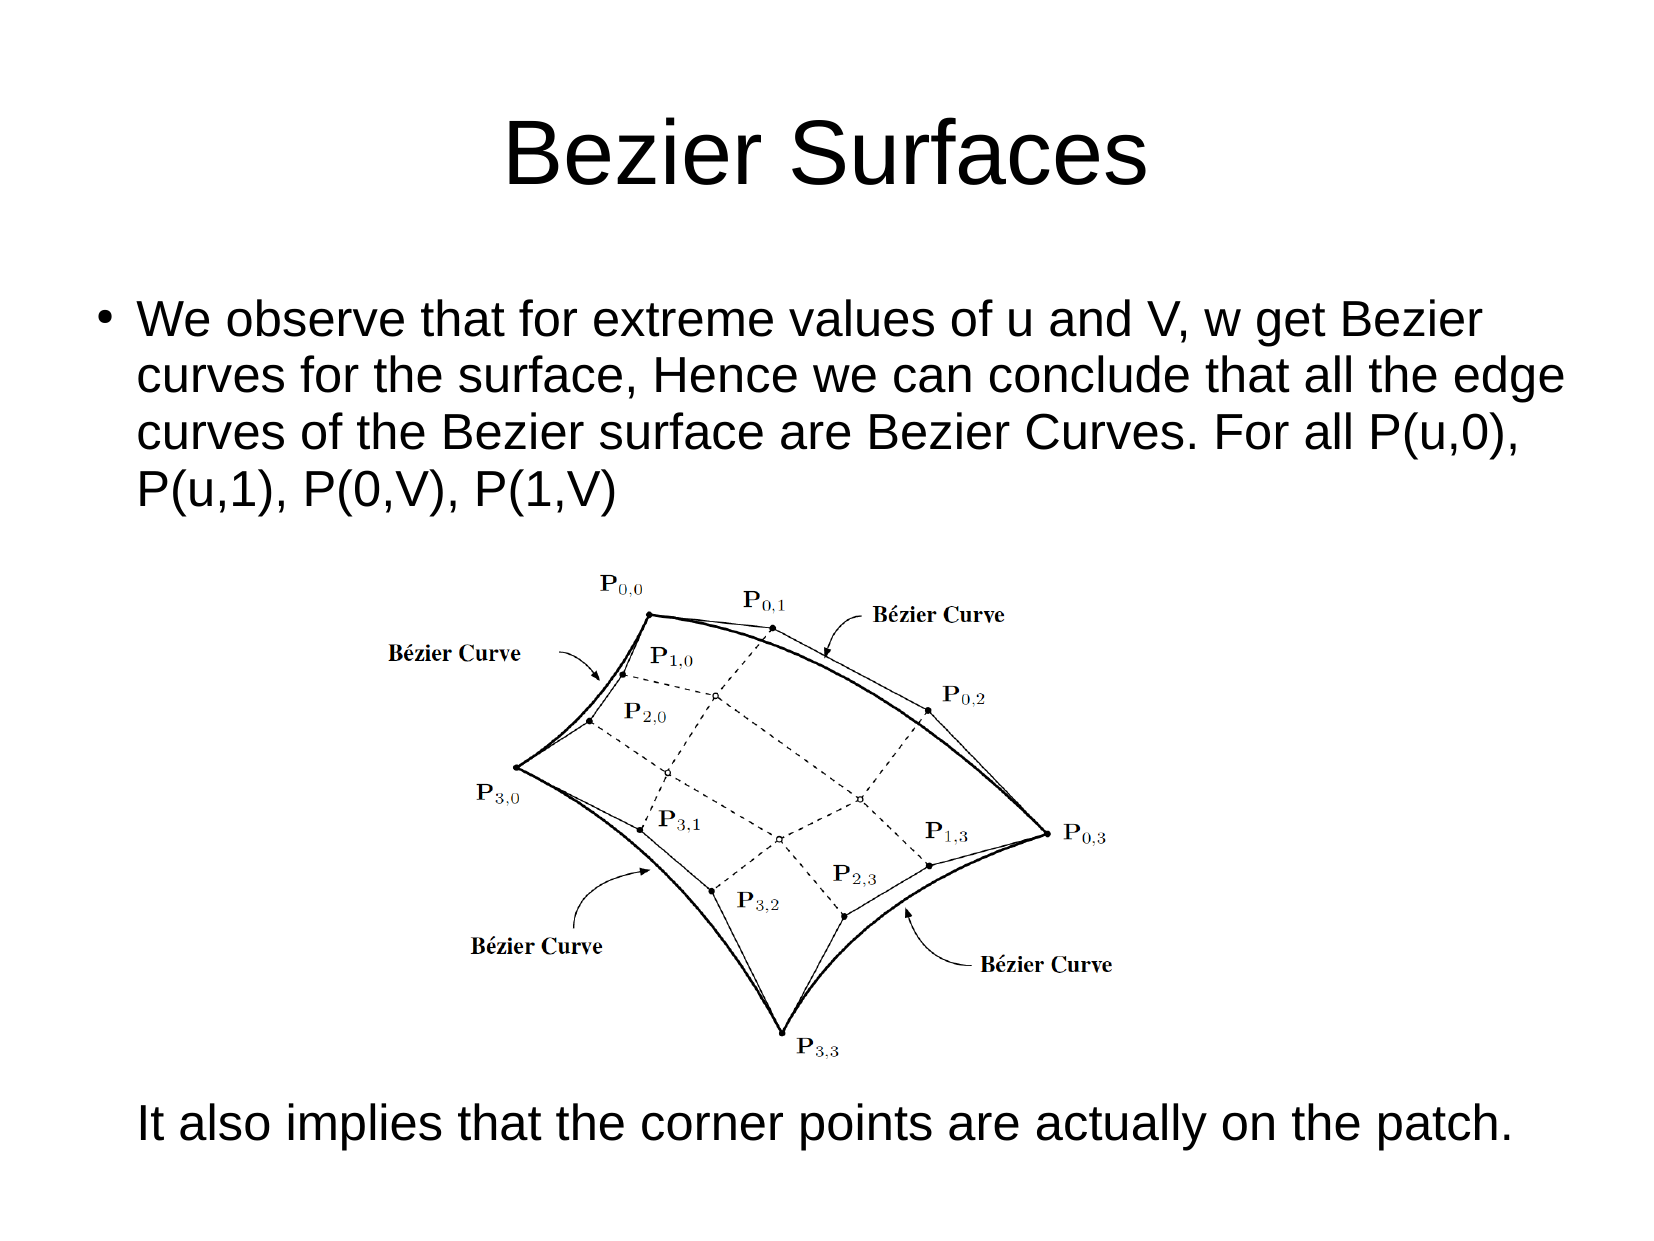

# Bezier Surfaces
We observe that for extreme values of u and V, w get Bezier curves for the surface, Hence we can conclude that all the edge curves of the Bezier surface are Bezier Curves. For all P(u,0), P(u,1), P(0,V), P(1,V)
It also implies that the corner points are actually on the patch.